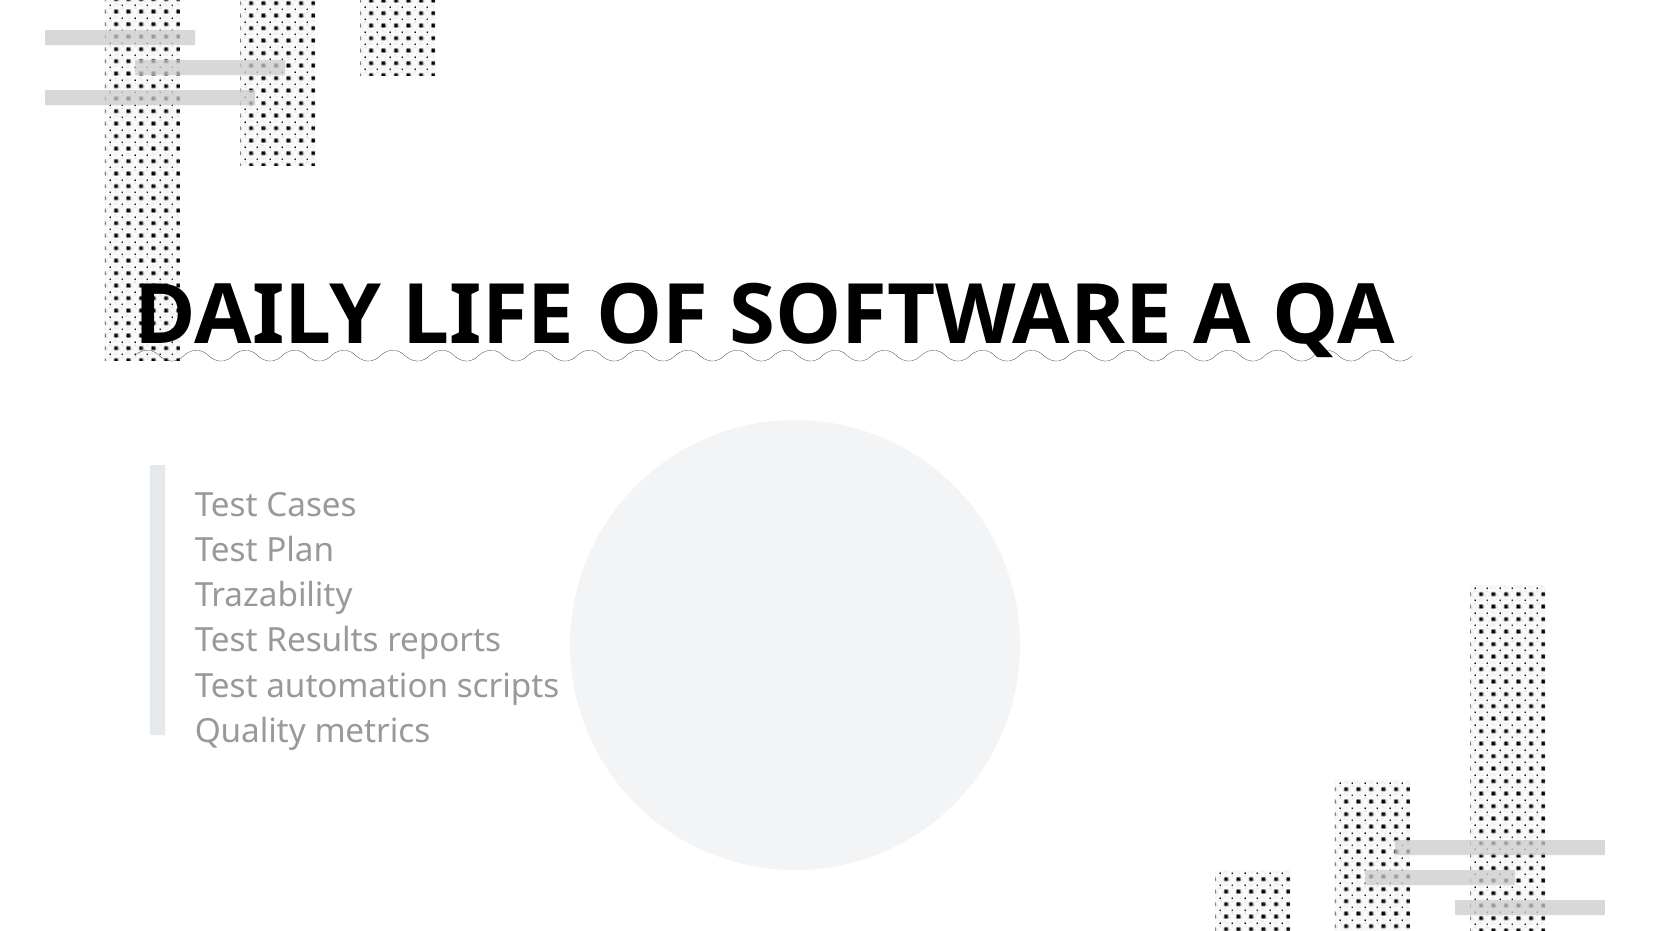

DAILY LIFE OF SOFTWARE A QA
Test Cases
Test Plan
Trazability
Test Results reports
Test automation scripts
Quality metrics